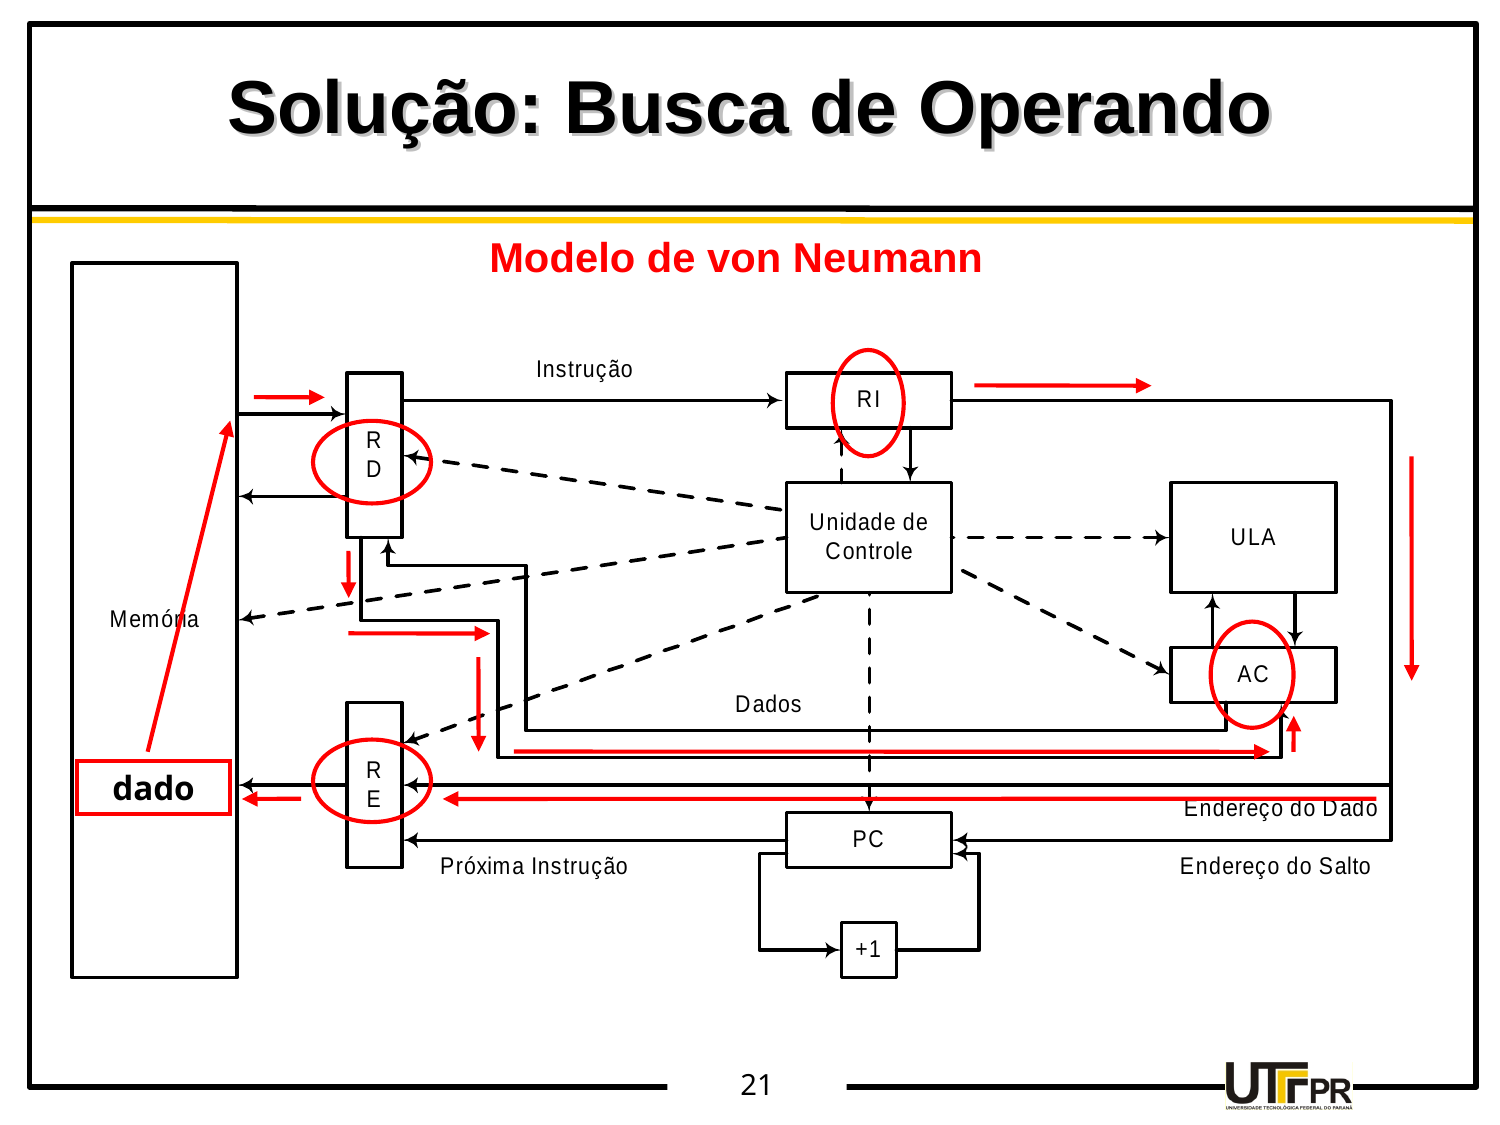

Solução: Busca de Operando
# Modelo de von Neumann
dado